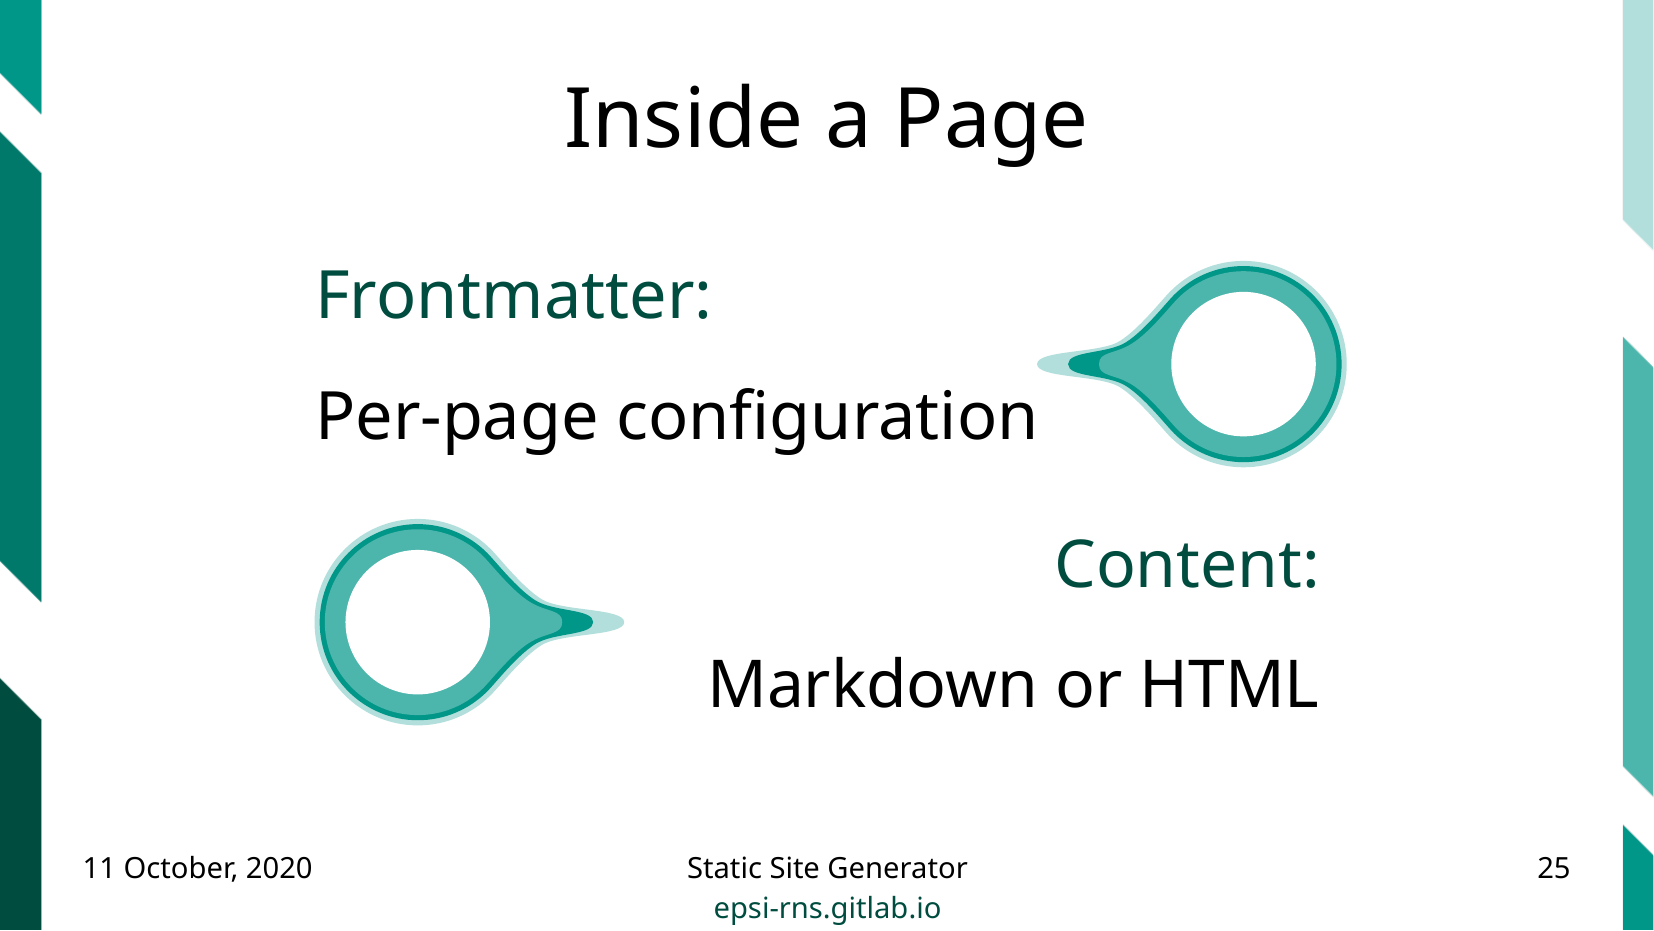

# Inside a Page
Frontmatter:
Per-page configuration
Content:
Markdown or HTML
11 October, 2020
Static Site Generator
25